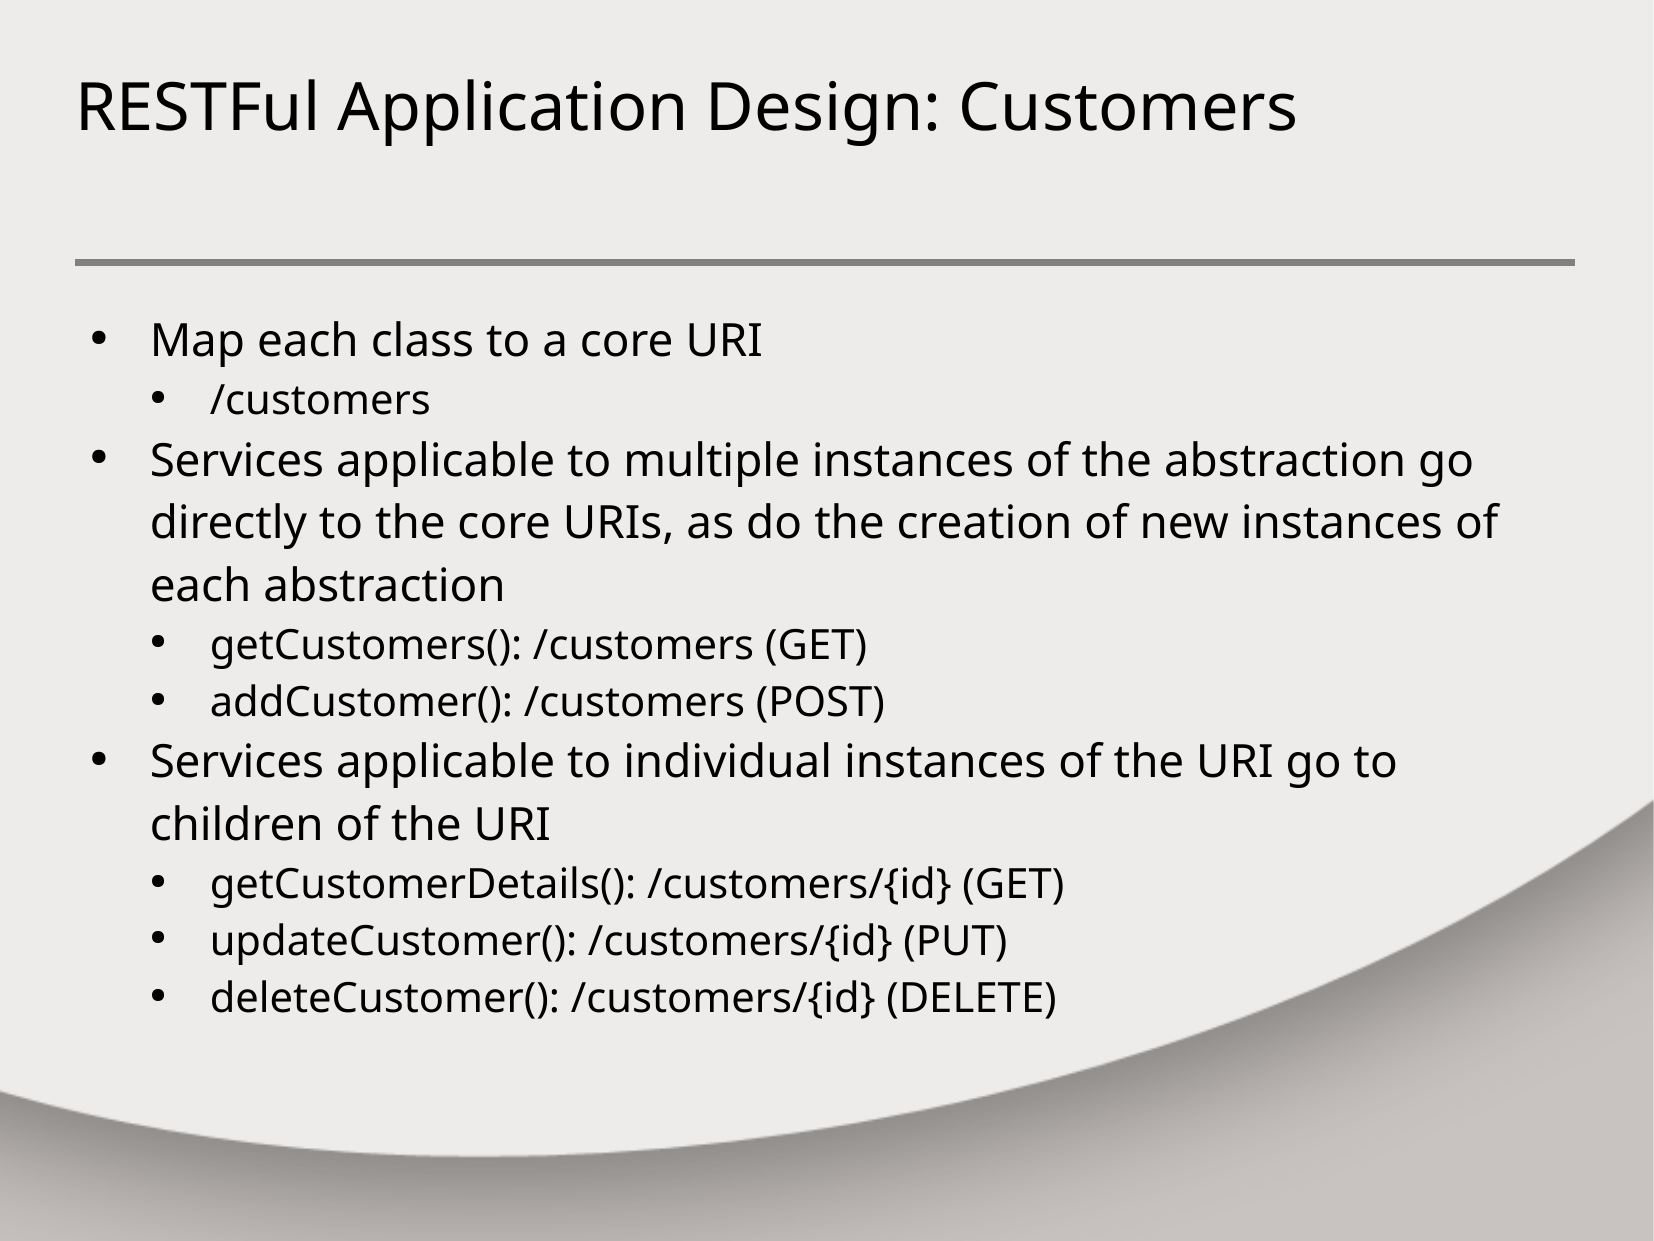

# RESTFul Application Design: Customers
Map each class to a core URI
/customers
Services applicable to multiple instances of the abstraction go directly to the core URIs, as do the creation of new instances of each abstraction
getCustomers(): /customers (GET)
addCustomer(): /customers (POST)
Services applicable to individual instances of the URI go to children of the URI
getCustomerDetails(): /customers/{id} (GET)
updateCustomer(): /customers/{id} (PUT)
deleteCustomer(): /customers/{id} (DELETE)